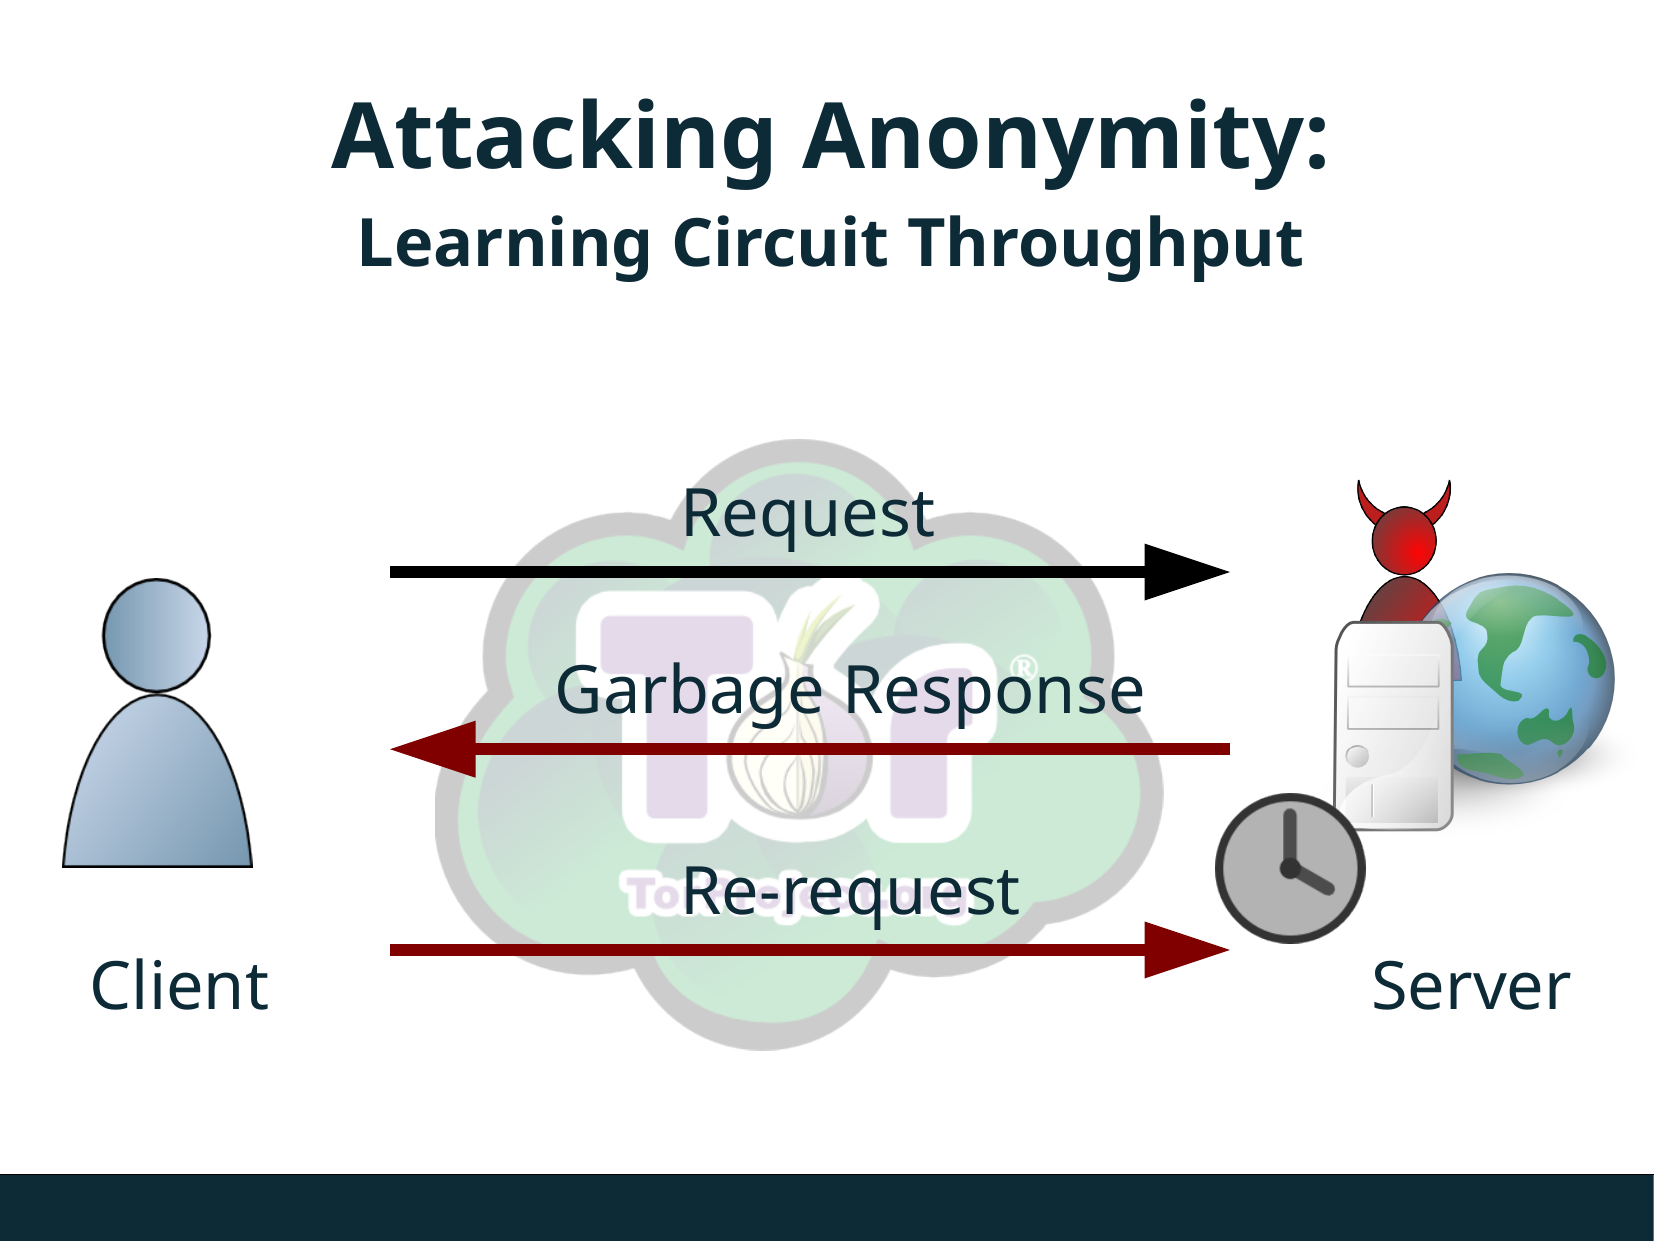

# Attacking Anonymity: Learning Circuit Throughput
Request
Garbage Response
Re-request
Client
Server